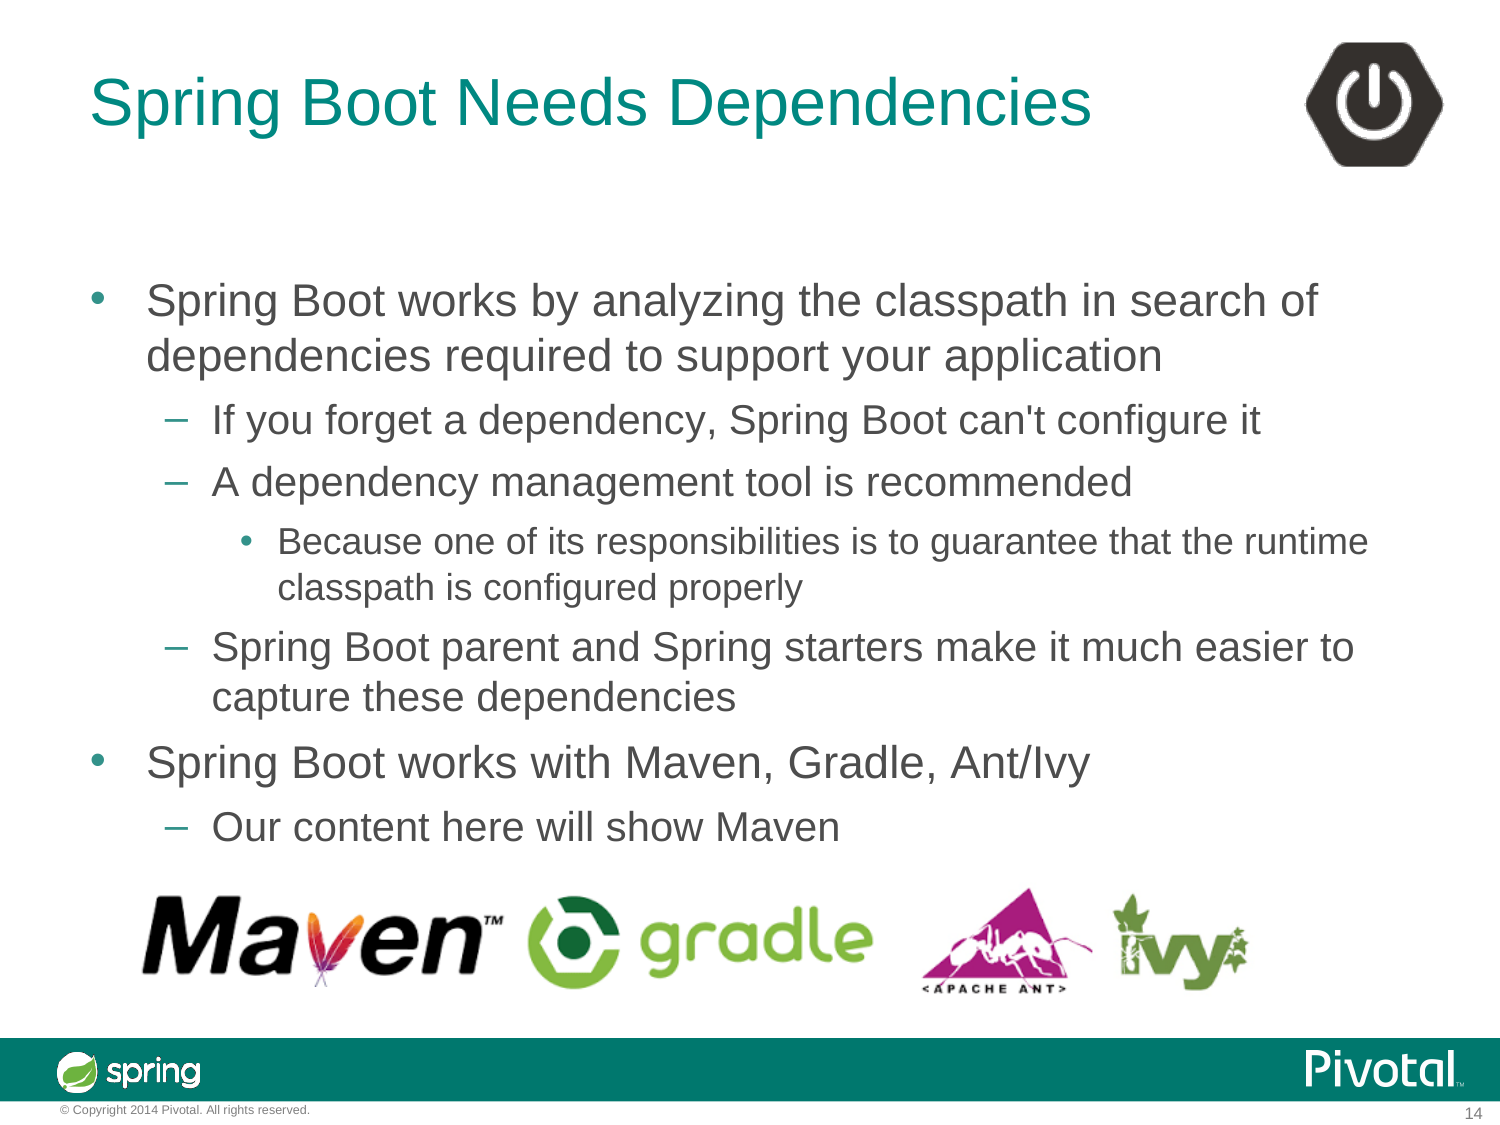

# Spring Boot Needs Dependencies
Spring Boot works by analyzing the classpath in search of dependencies required to support your application
If you forget a dependency, Spring Boot can't configure it
A dependency management tool is recommended
Because one of its responsibilities is to guarantee that the runtime classpath is configured properly
Spring Boot parent and Spring starters make it much easier to capture these dependencies
Spring Boot works with Maven, Gradle, Ant/Ivy
Our content here will show Maven